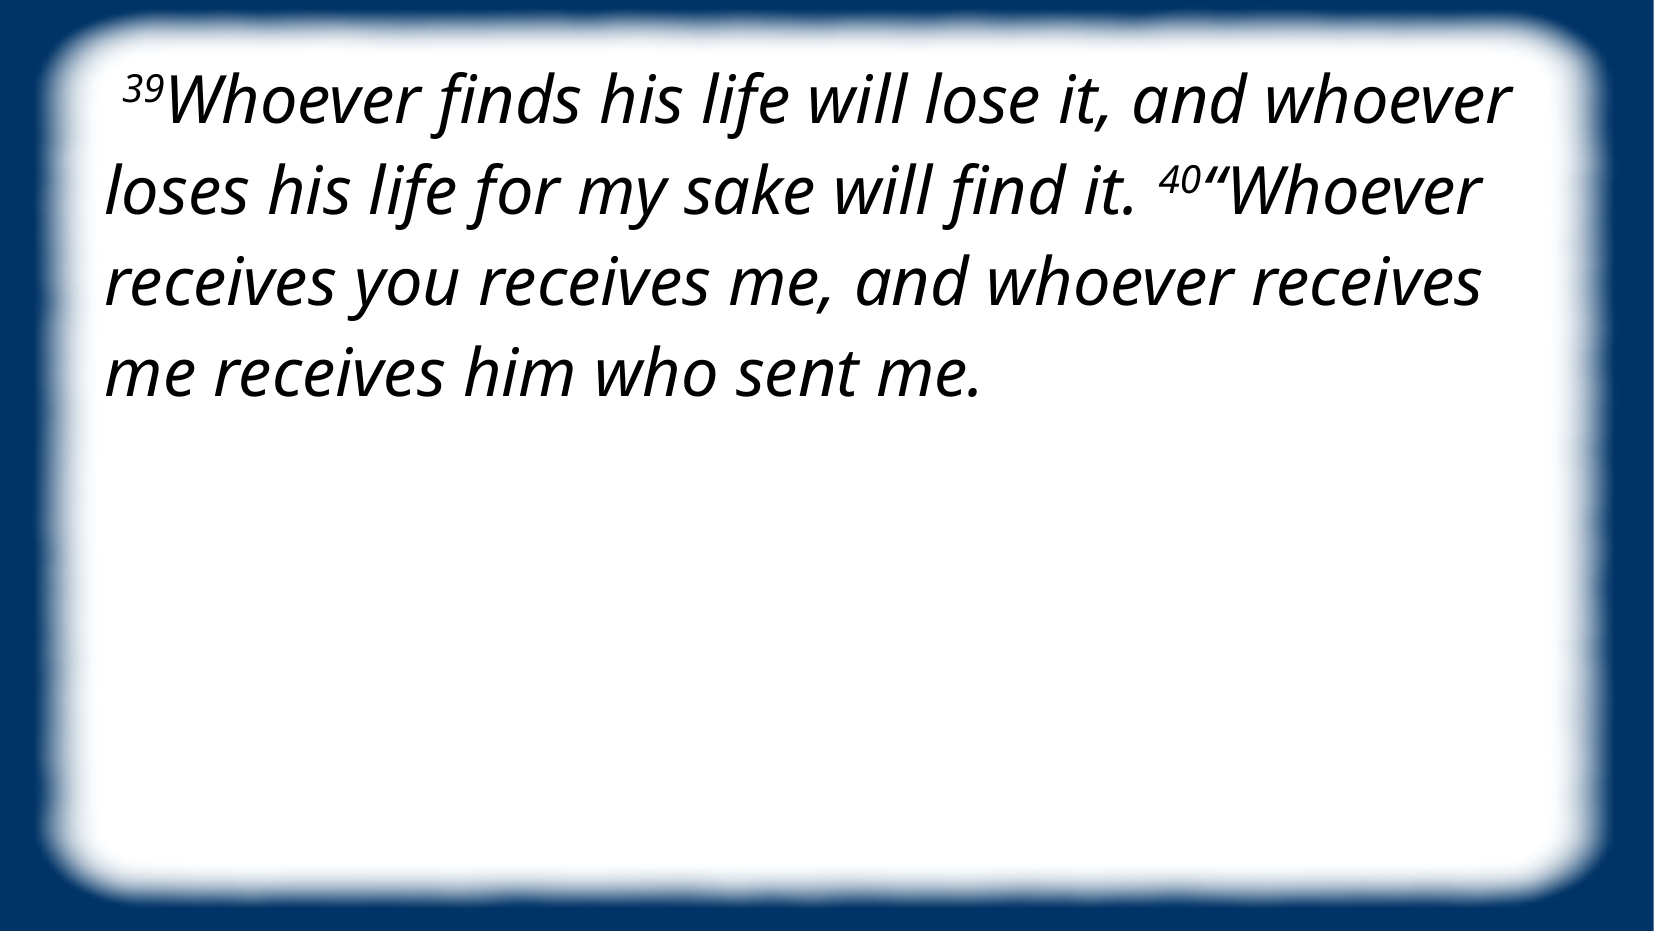

39Whoever finds his life will lose it, and whoever loses his life for my sake will find it. 40“Whoever receives you receives me, and whoever receives me receives him who sent me.